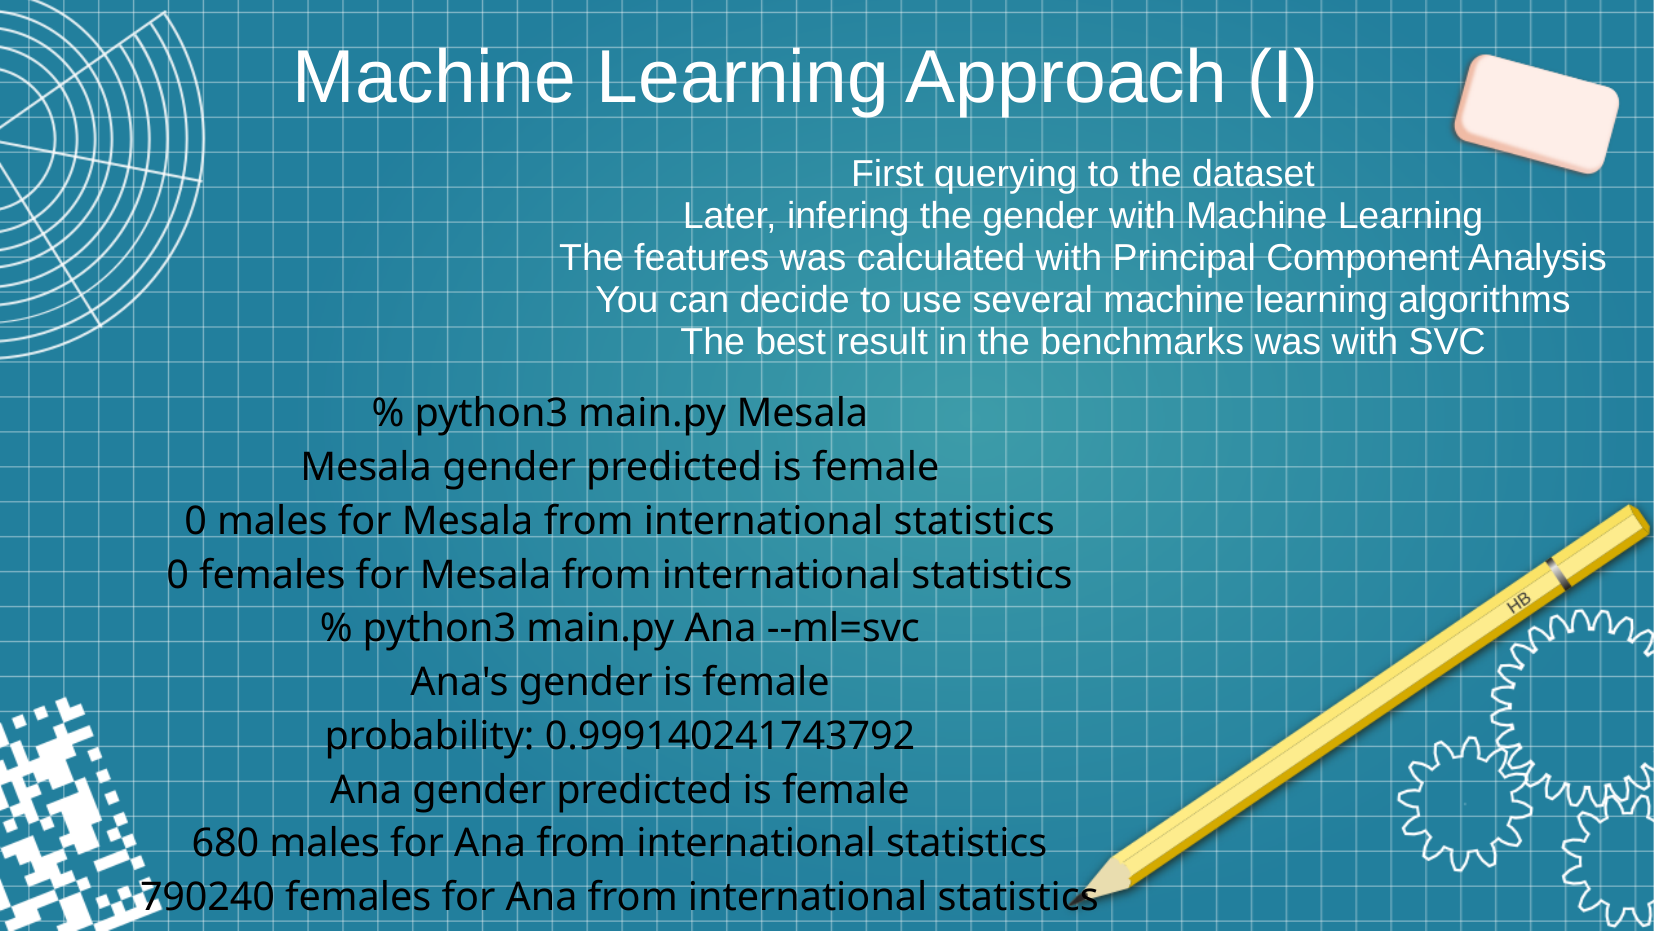

# Machine Learning Approach (I)
First querying to the dataset
Later, infering the gender with Machine Learning
The features was calculated with Principal Component Analysis
You can decide to use several machine learning algorithms
The best result in the benchmarks was with SVC
% python3 main.py Mesala
Mesala gender predicted is female
0 males for Mesala from international statistics
0 females for Mesala from international statistics
% python3 main.py Ana --ml=svc
Ana's gender is female
probability: 0.999140241743792
Ana gender predicted is female
680 males for Ana from international statistics
790240 females for Ana from international statistics